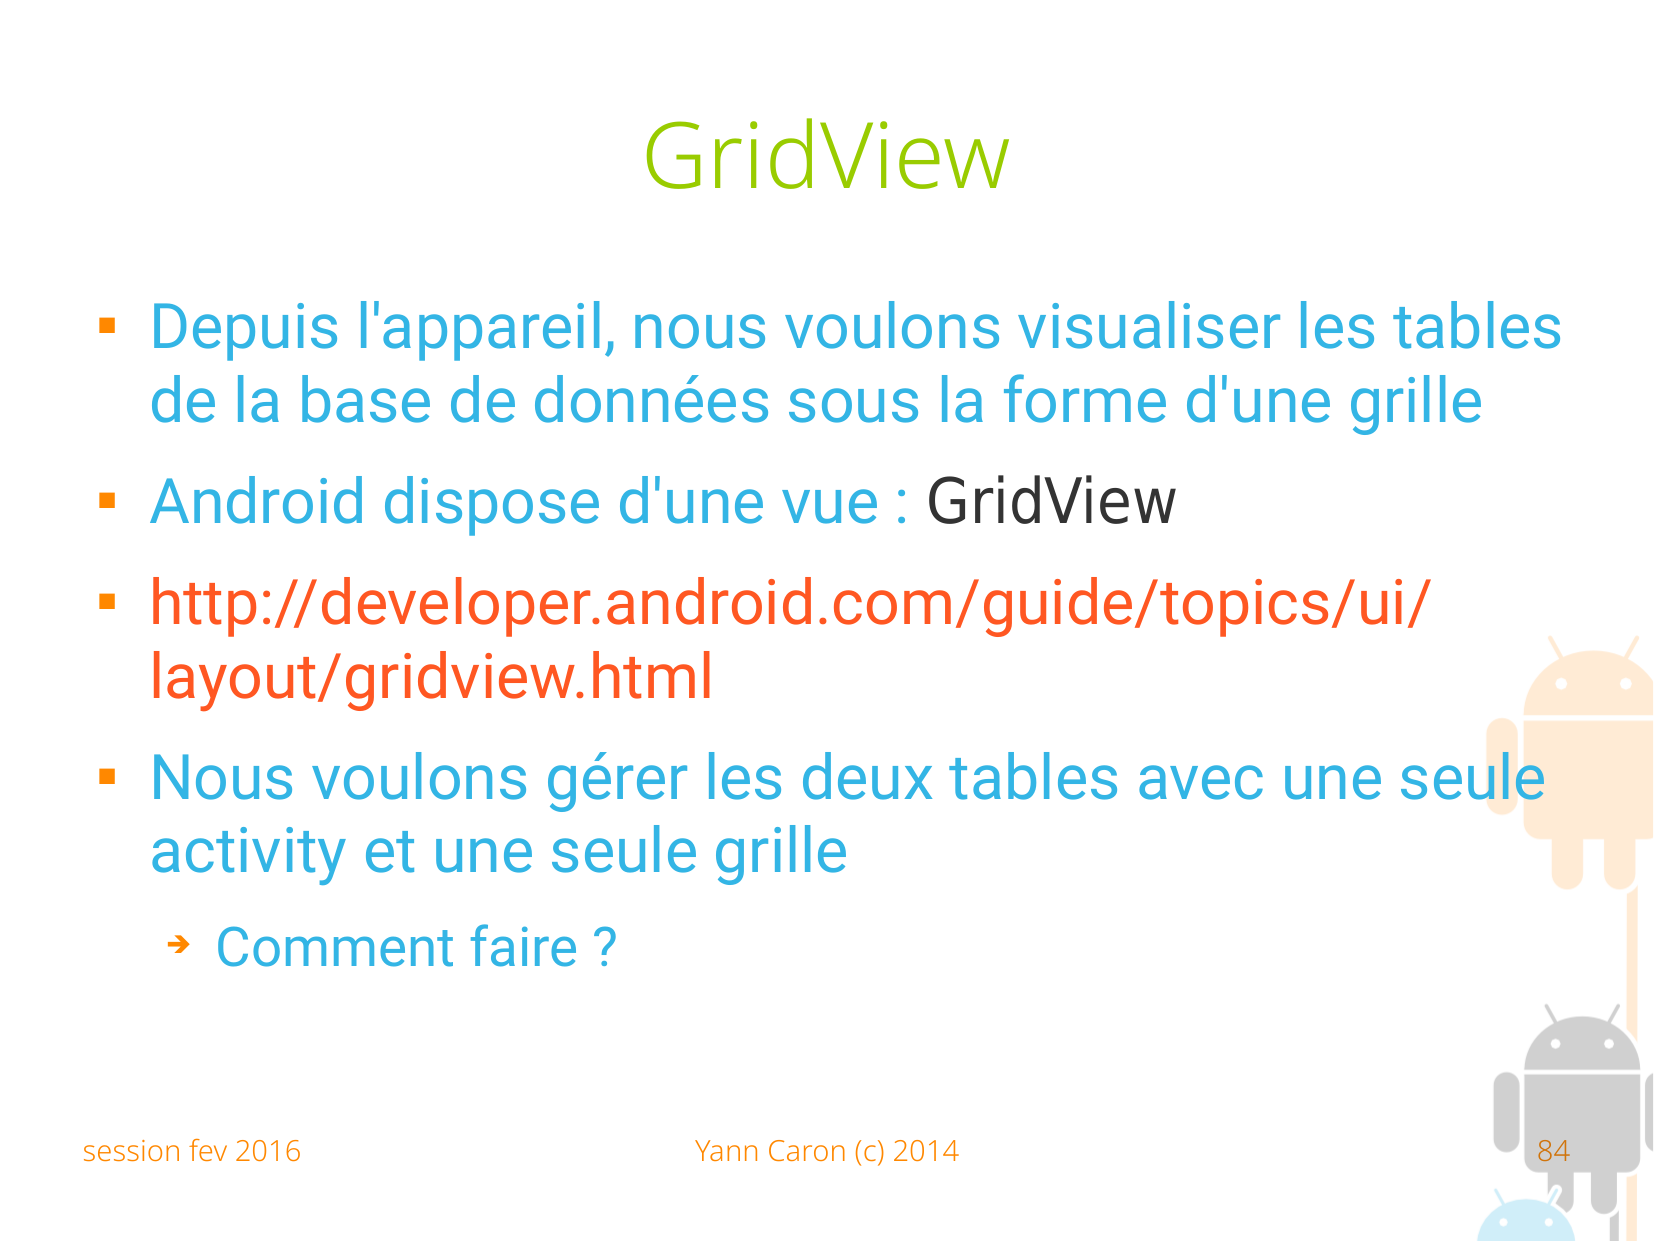

# GridView
Depuis l'appareil, nous voulons visualiser les tables de la base de données sous la forme d'une grille
Android dispose d'une vue : GridView
http://developer.android.com/guide/topics/ui/layout/gridview.html
Nous voulons gérer les deux tables avec une seule activity et une seule grille
Comment faire ?
session fev 2016
Yann Caron (c) 2014
84